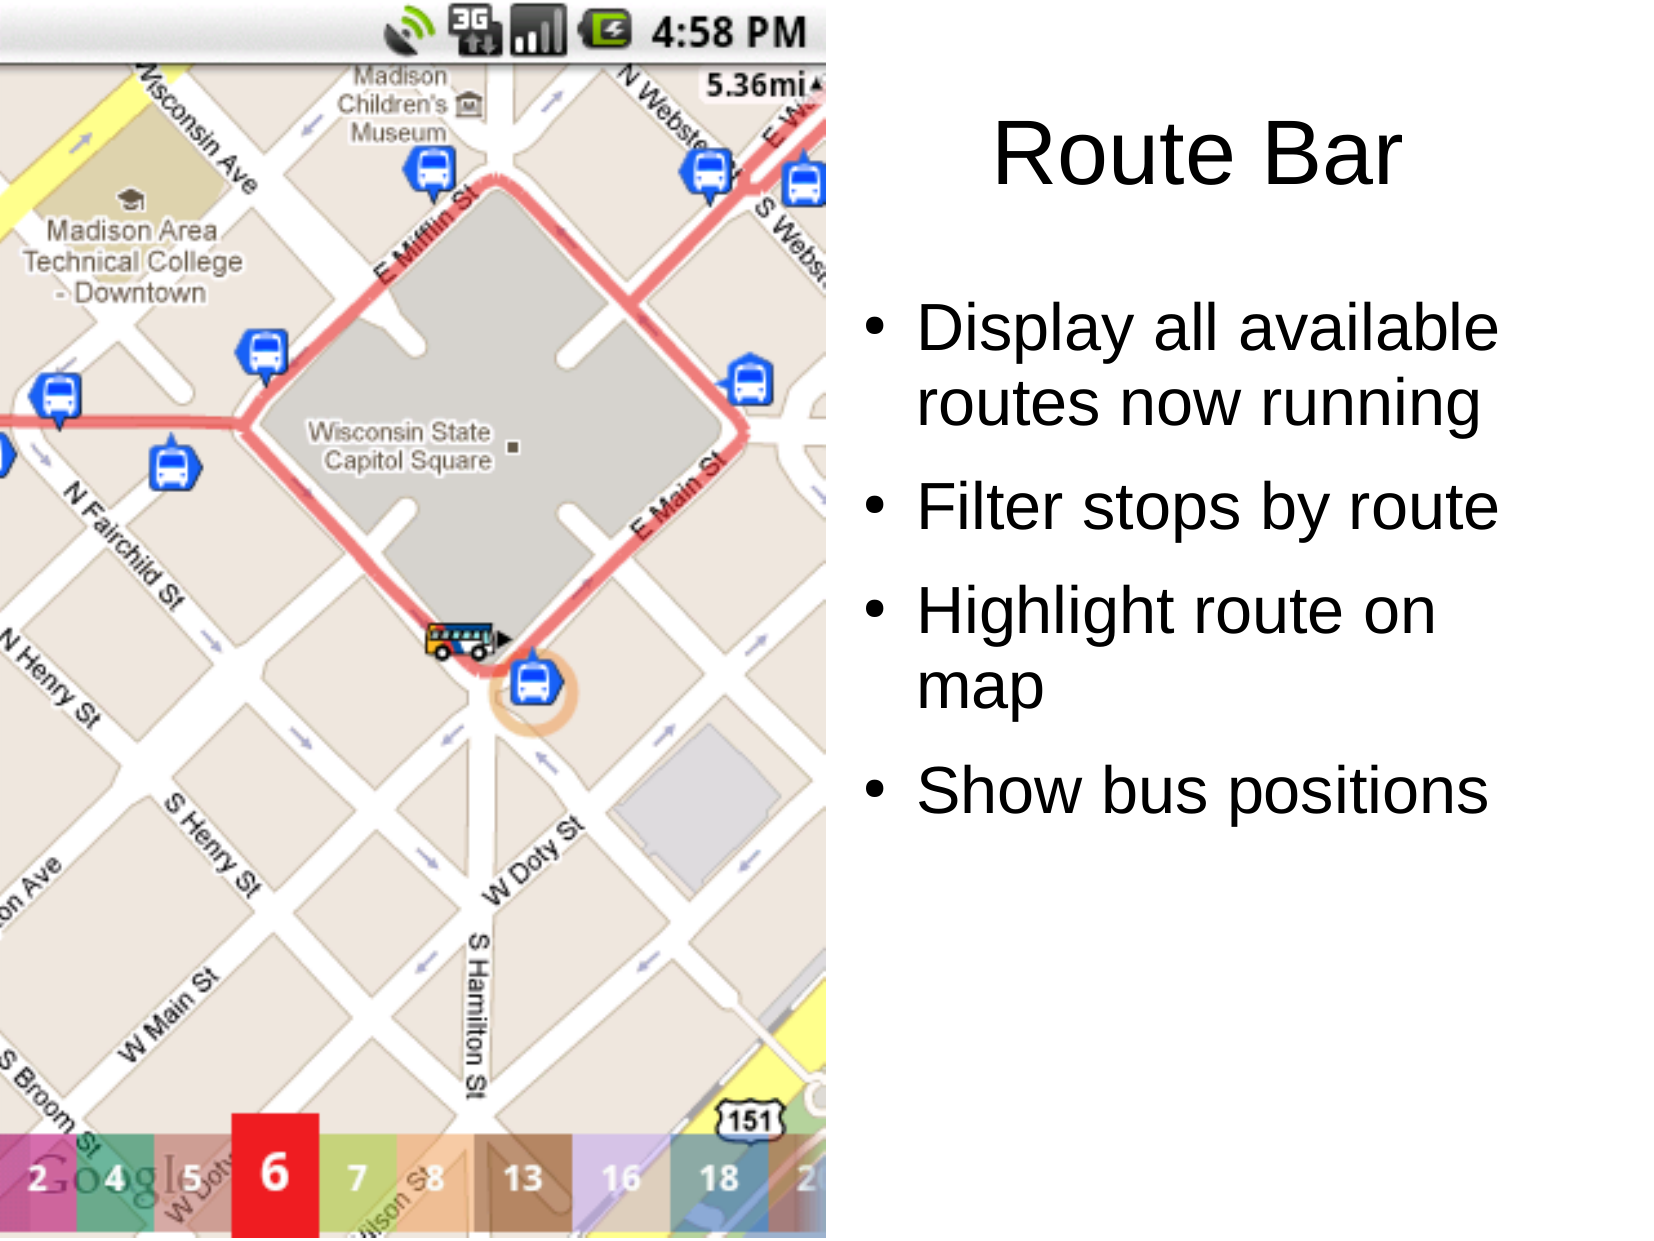

# Route Bar
Display all available routes now running
Filter stops by route
Highlight route on map
Show bus positions